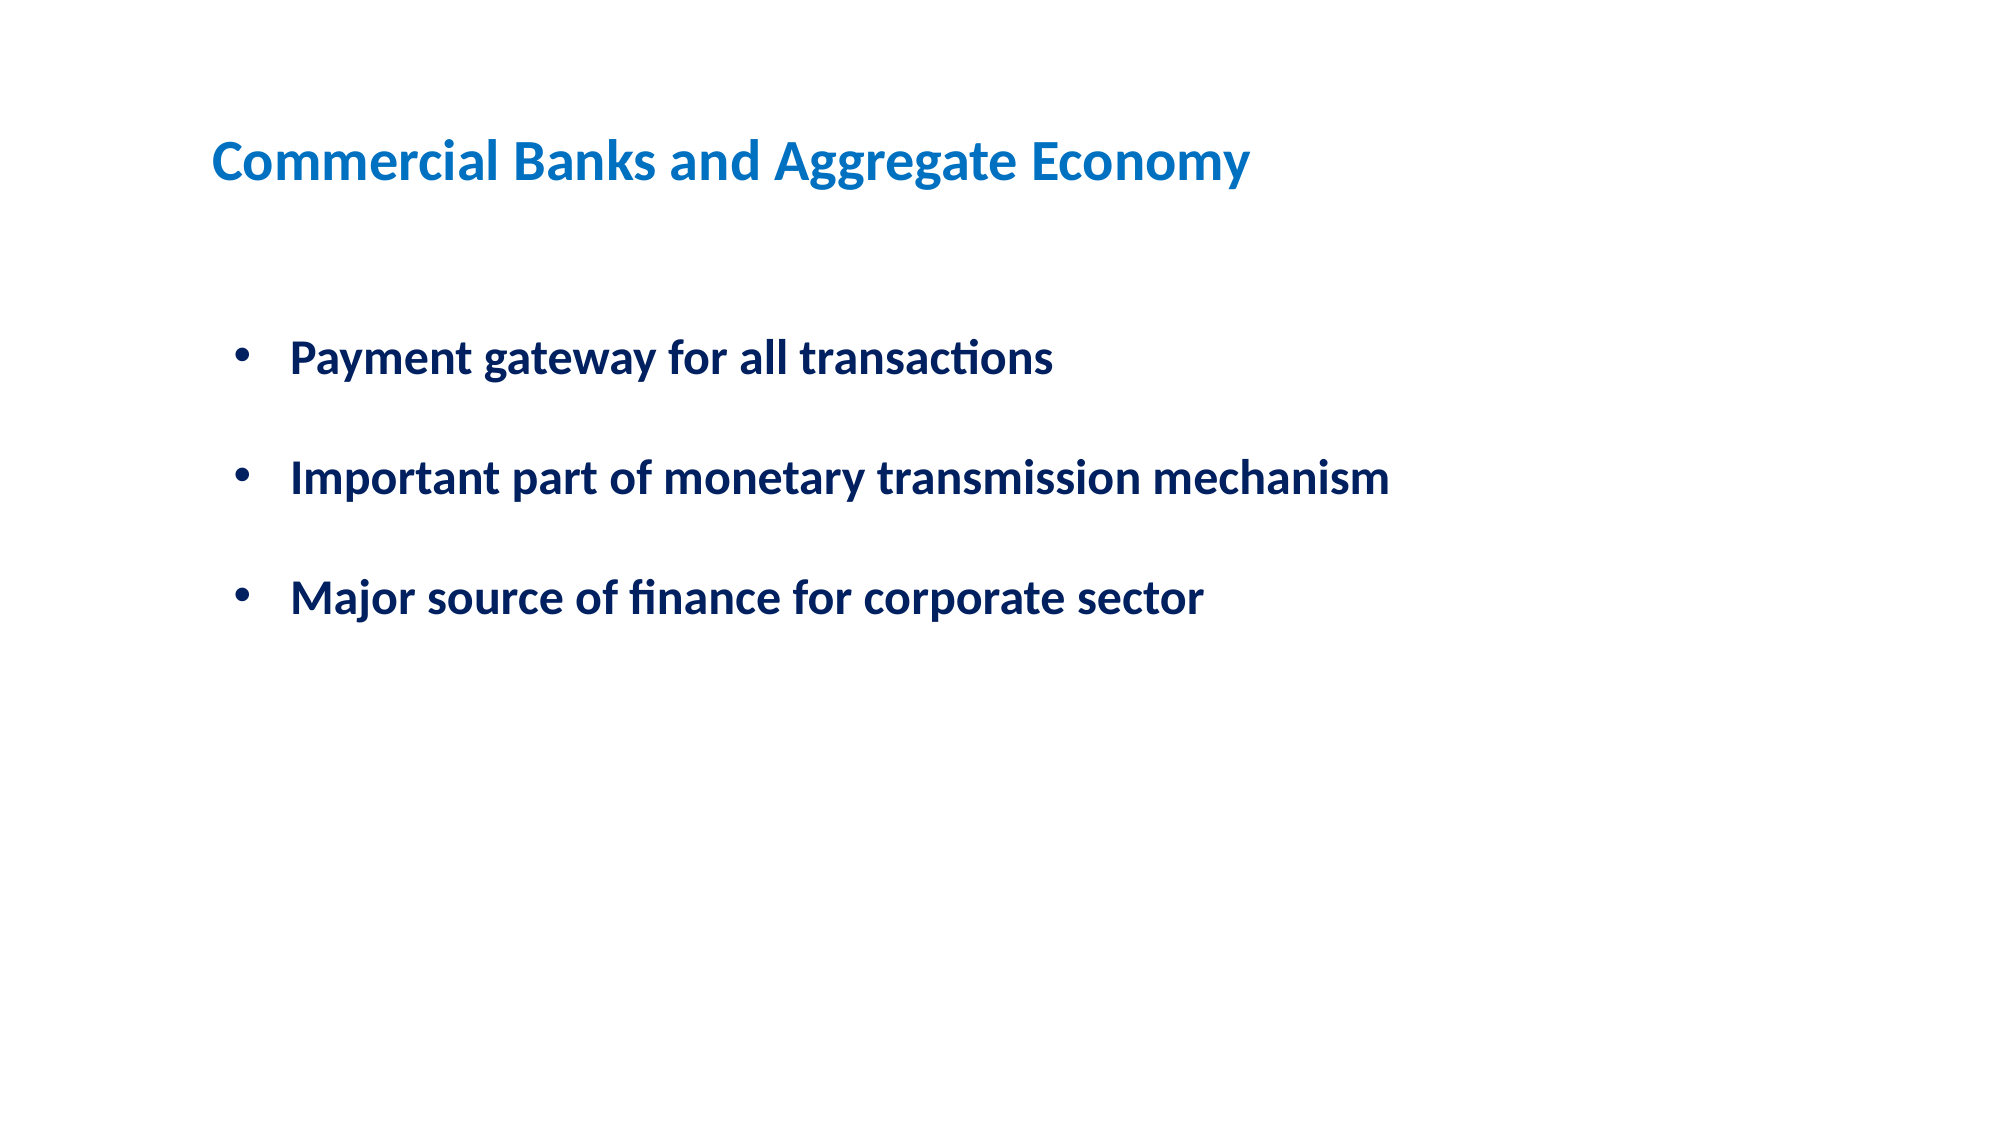

Commercial Banks and Aggregate Economy
Payment gateway for all transactions
Important part of monetary transmission mechanism
Major source of finance for corporate sector